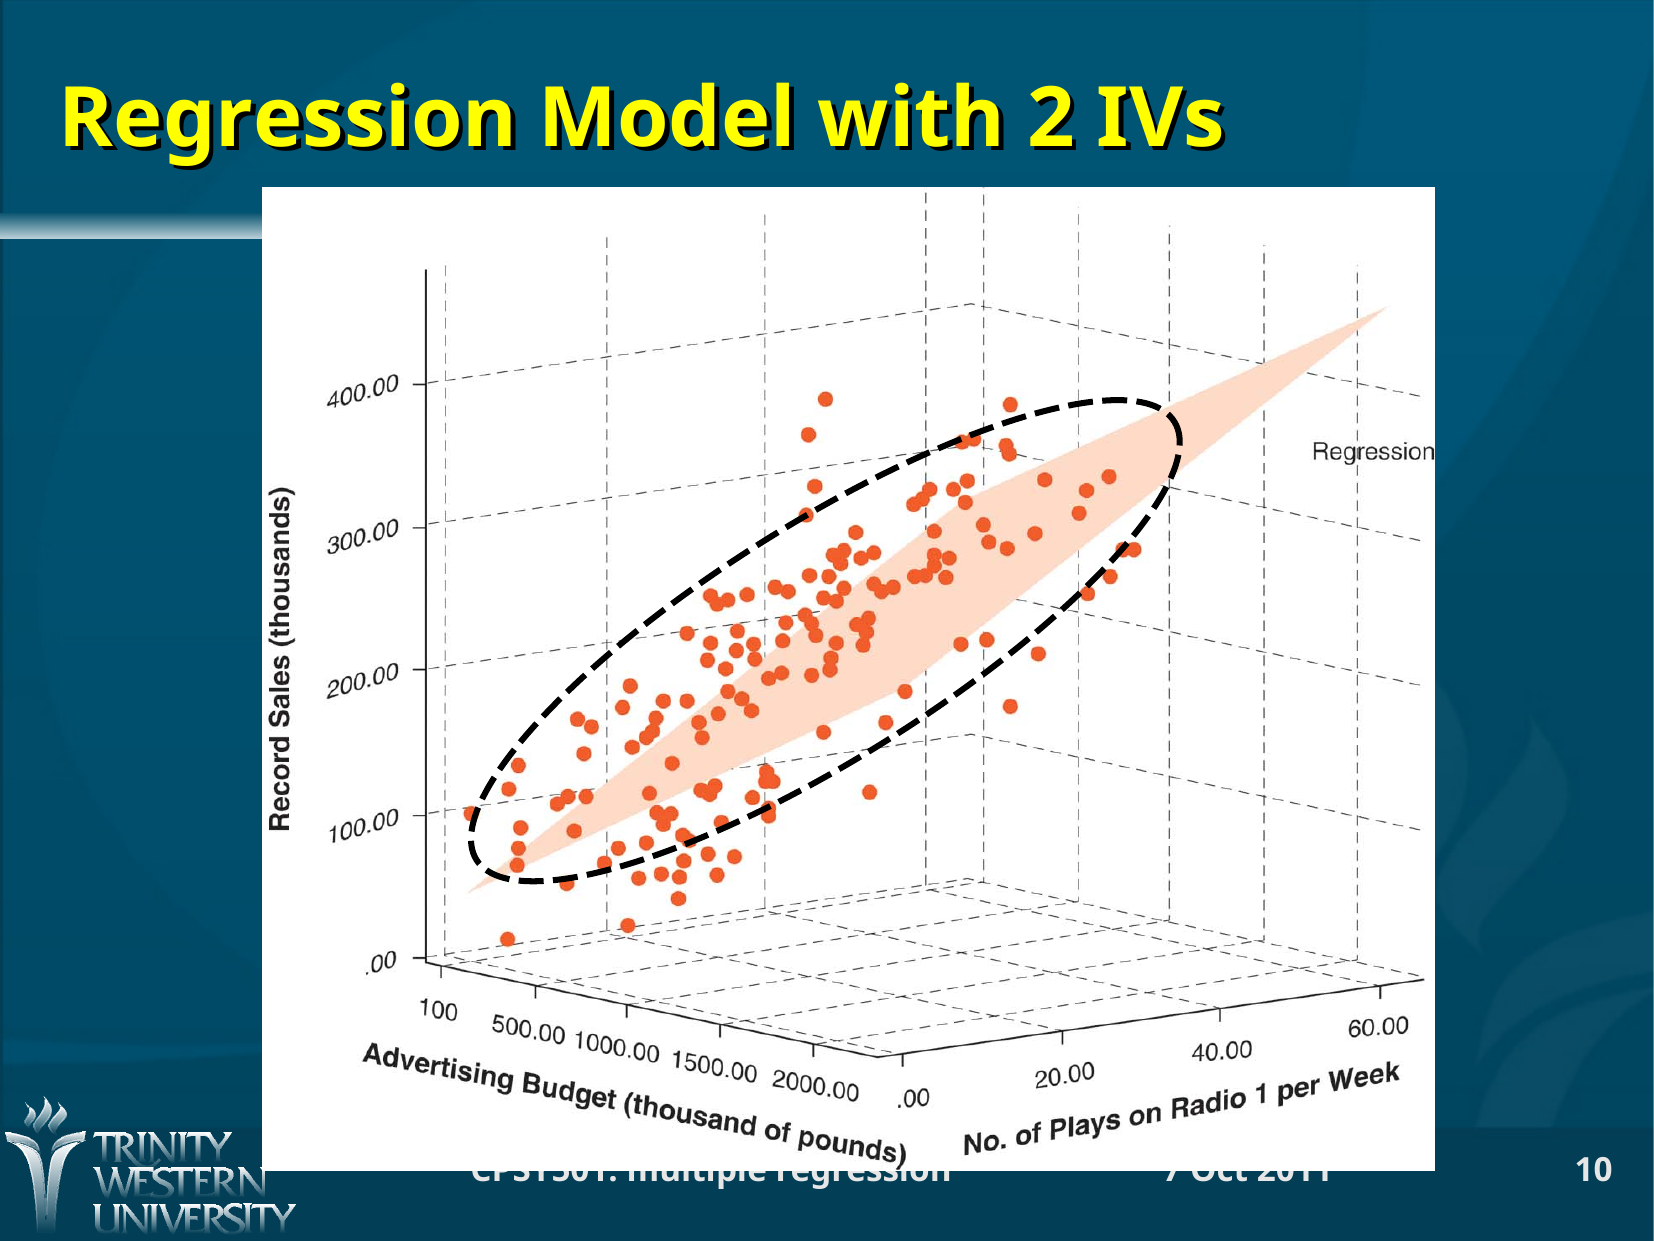

# Regression Model with 2 IVs
CPSY501: multiple regression
7 Oct 2011
10